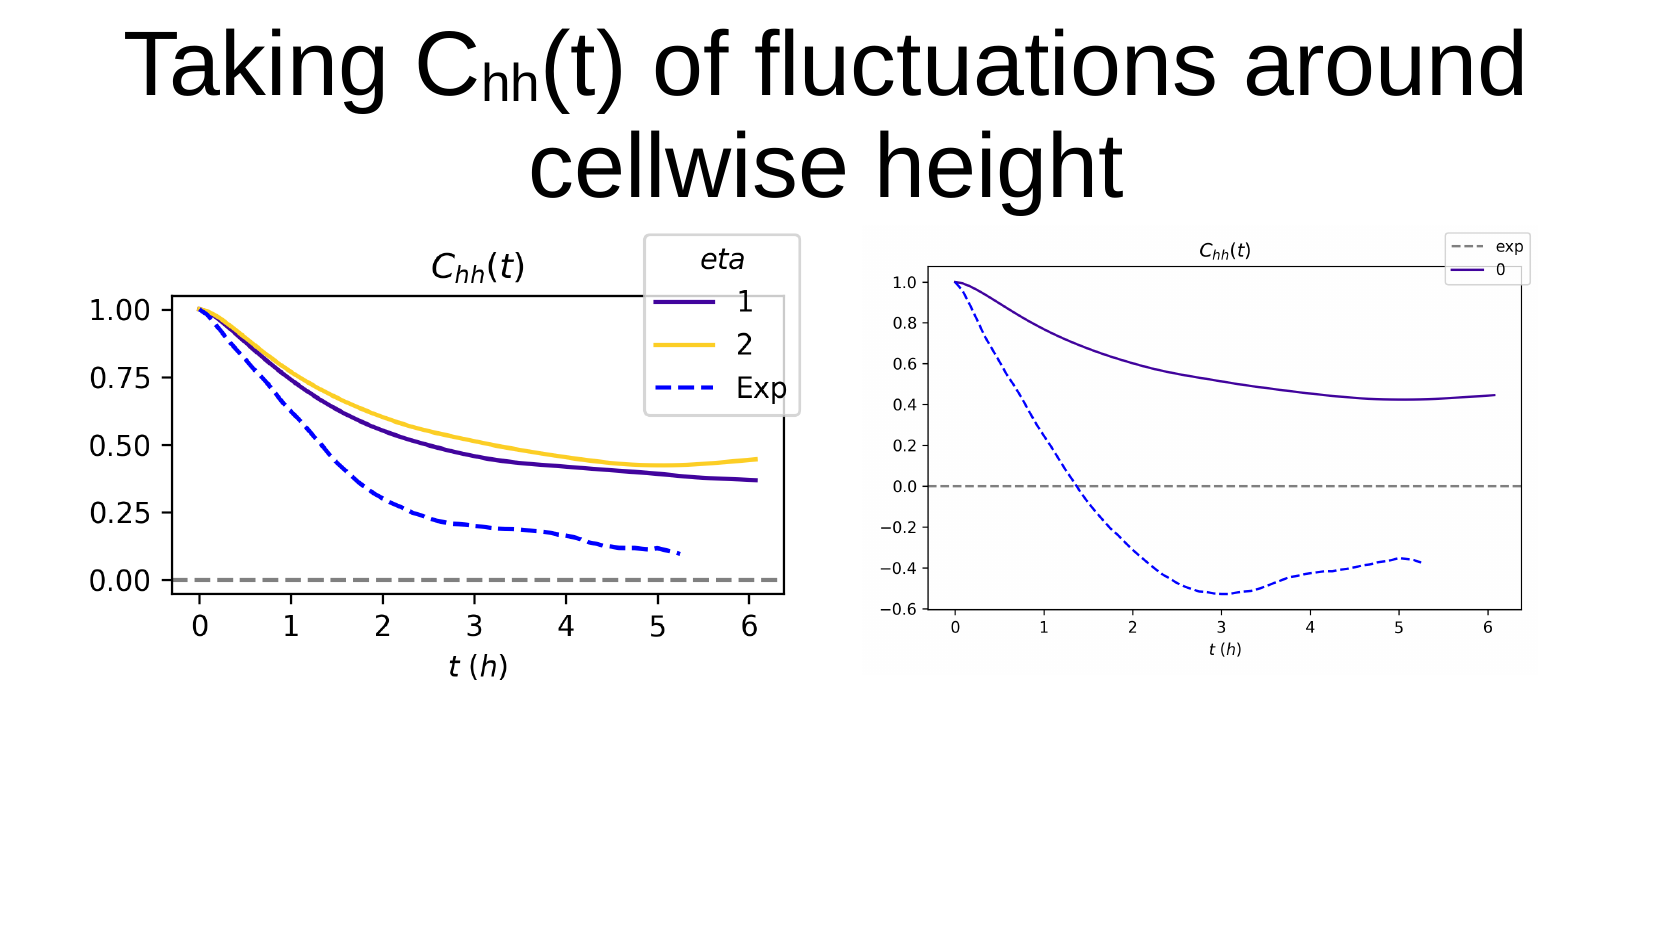

# Taking Chh(t) of fluctuations around cellwise height